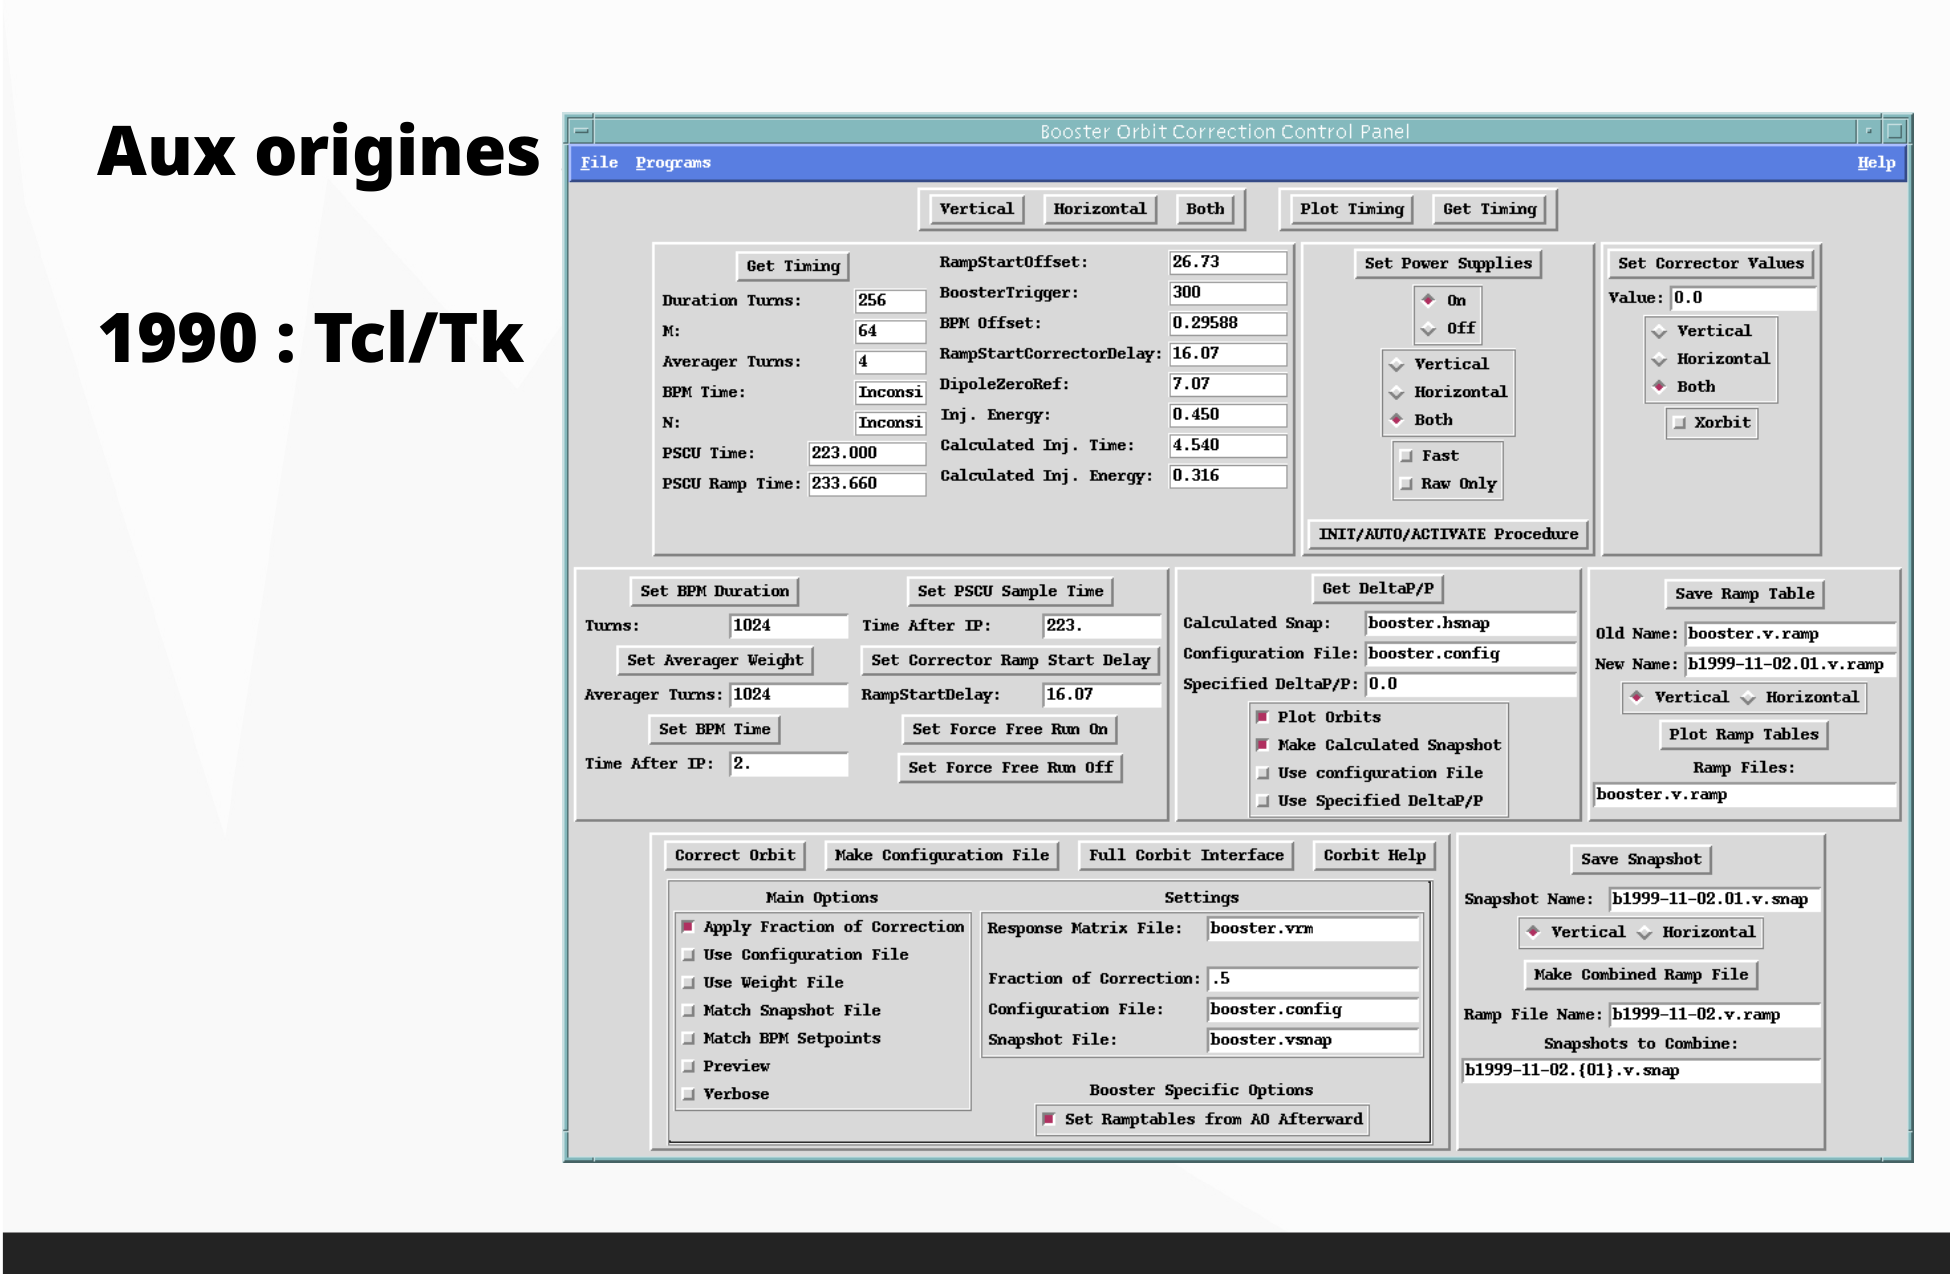

# Aux origines … 1990 : Tcl/Tk